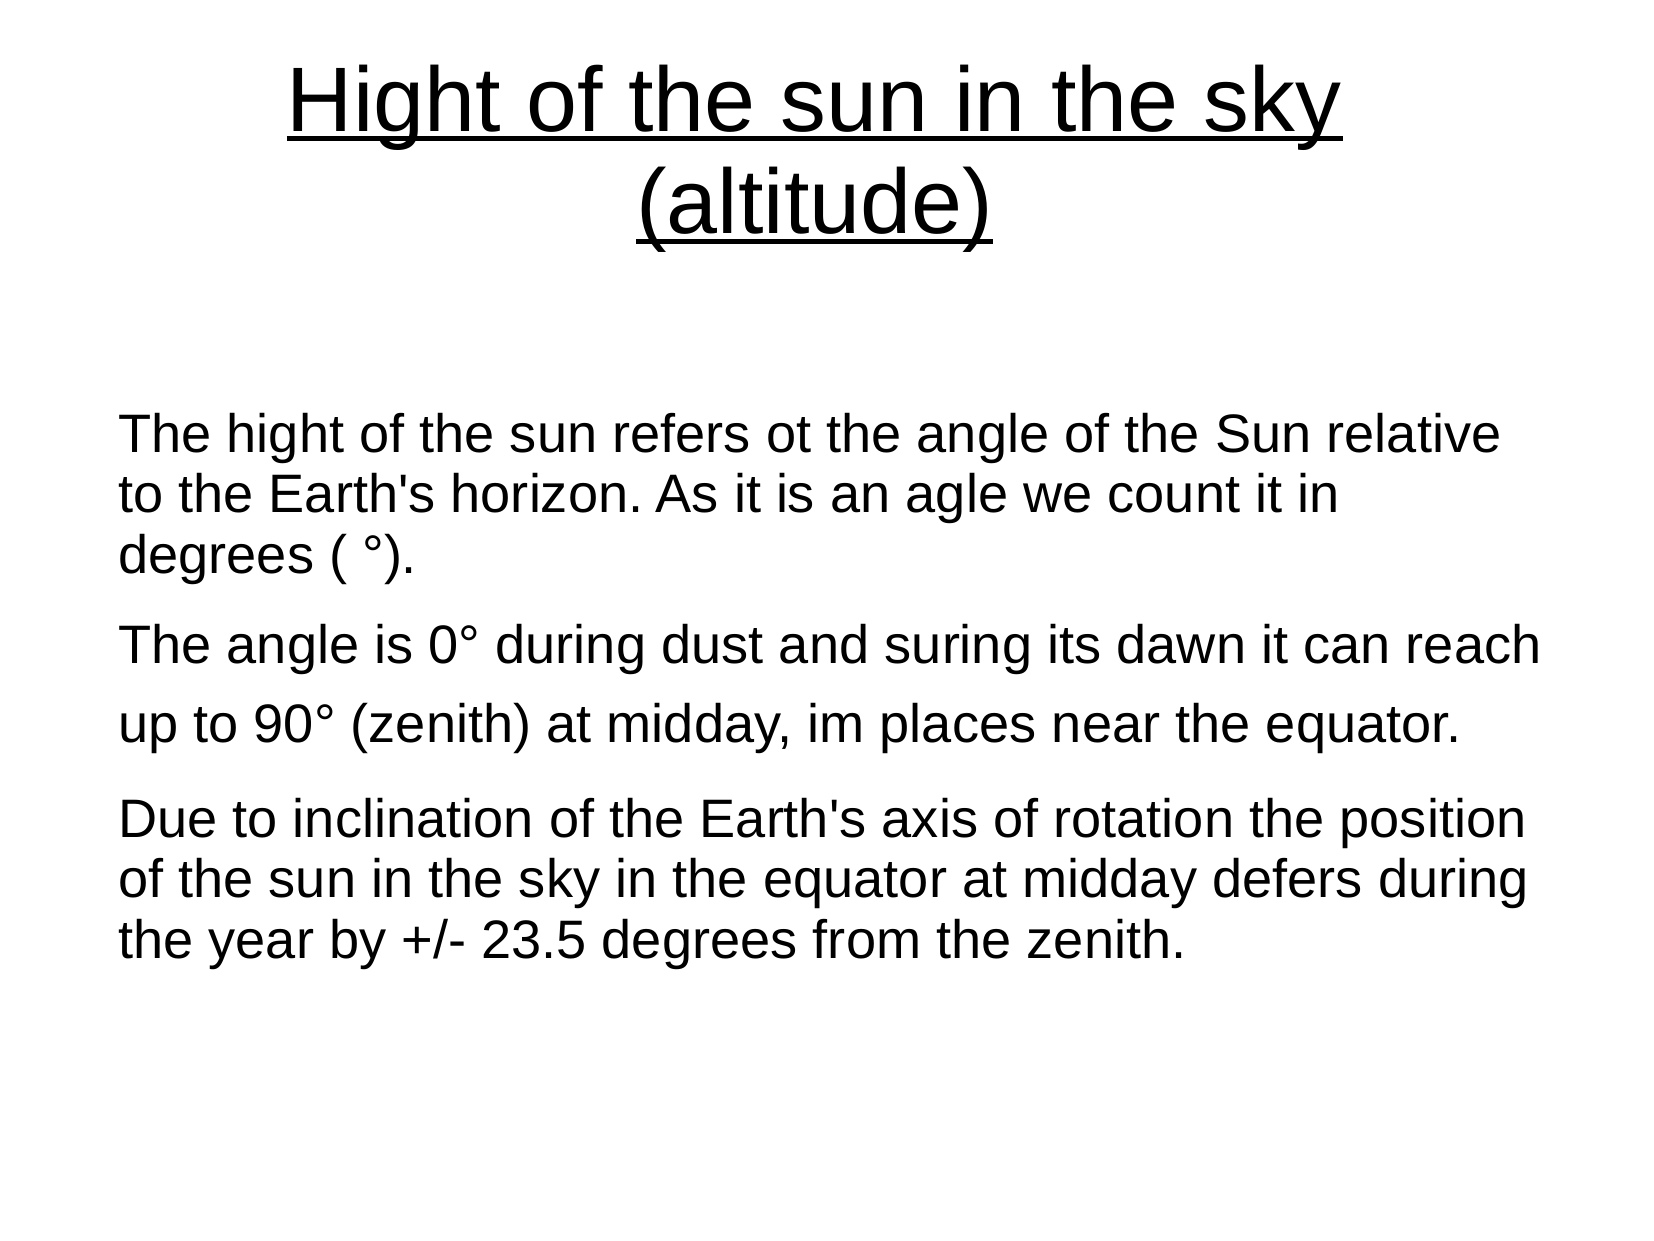

# Hight of the sun in the sky (altitude)
The hight of the sun refers ot the angle of the Sun relative to the Earth's horizon. As it is an agle we count it in degrees ( °).
The angle is 0° during dust and suring its dawn it can reach up to 90° (zenith) at midday, im places near the equator.
Due to inclination of the Earth's axis of rotation the position of the sun in the sky in the equator at midday defers during the year by +/- 23.5 degrees from the zenith.